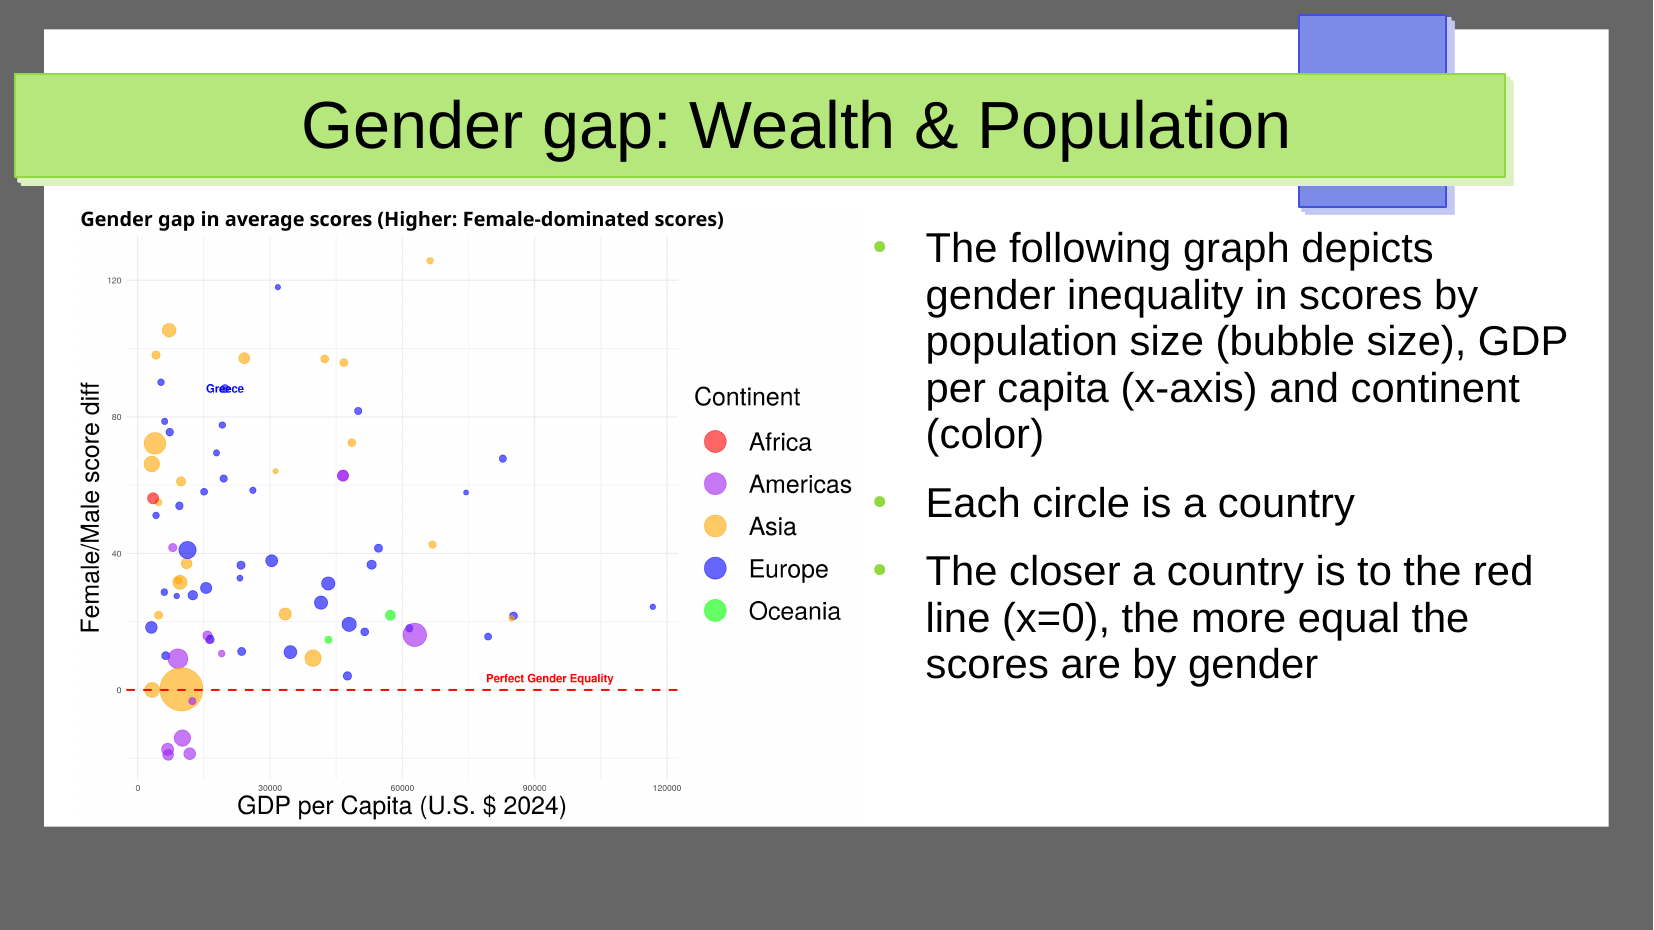

# Gender gap: Wealth & Population
The following graph depicts gender inequality in scores by population size (bubble size), GDP per capita (x-axis) and continent (color)
Each circle is a country
The closer a country is to the red line (x=0), the more equal the scores are by gender